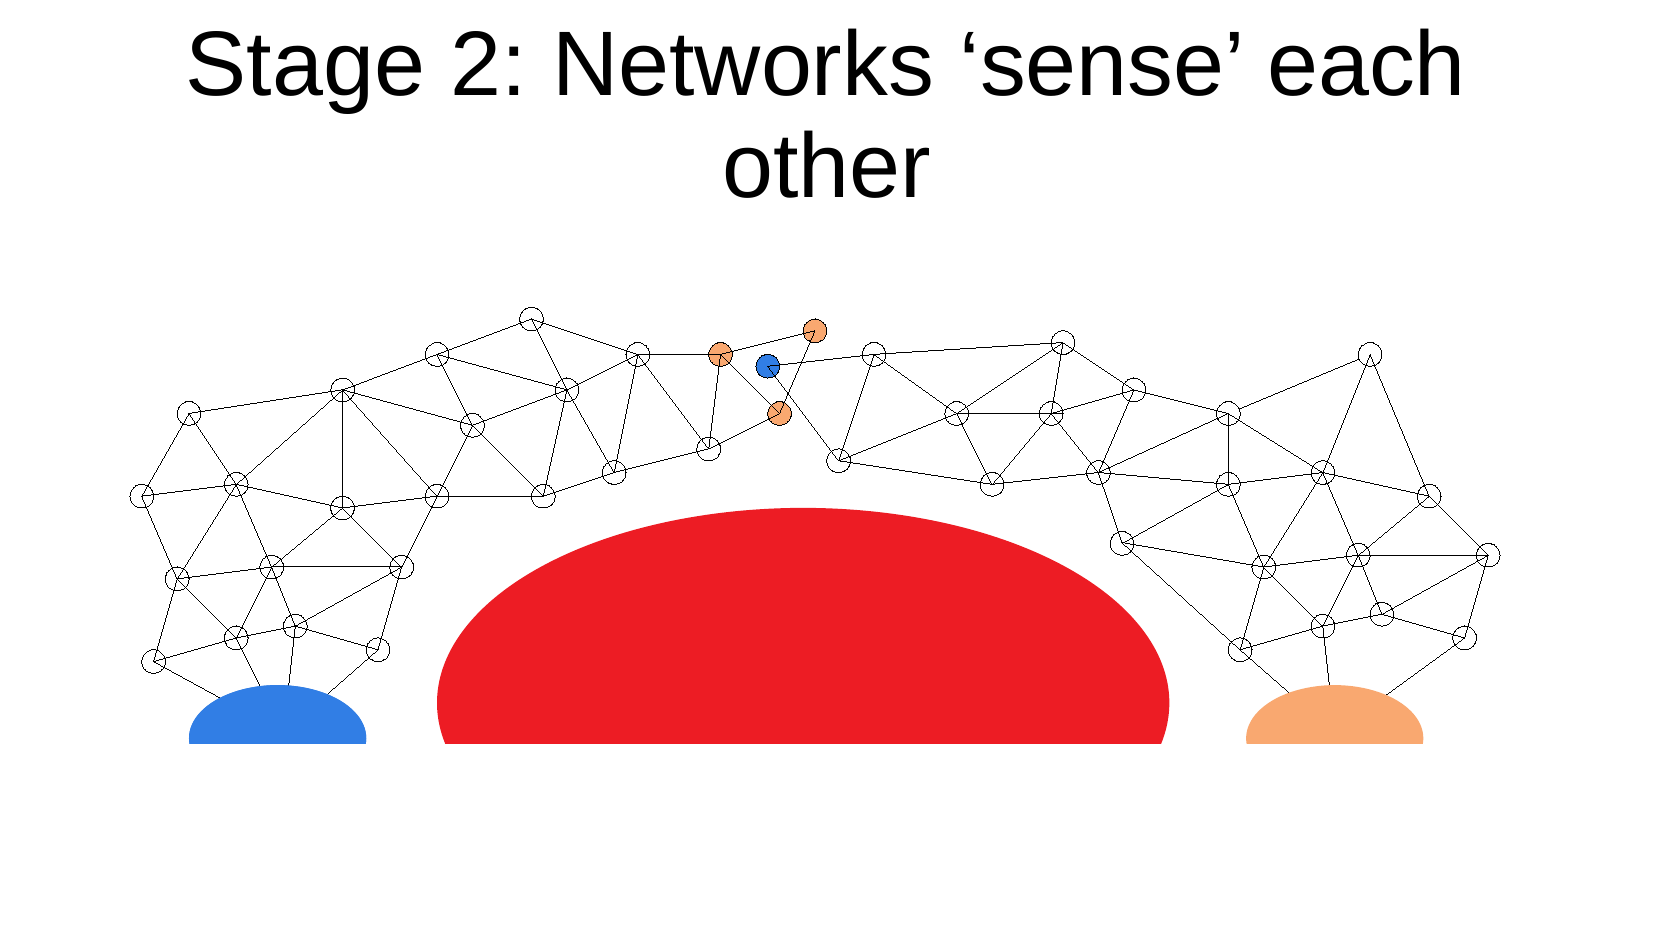

# Stage 2: Networks ‘sense’ each other